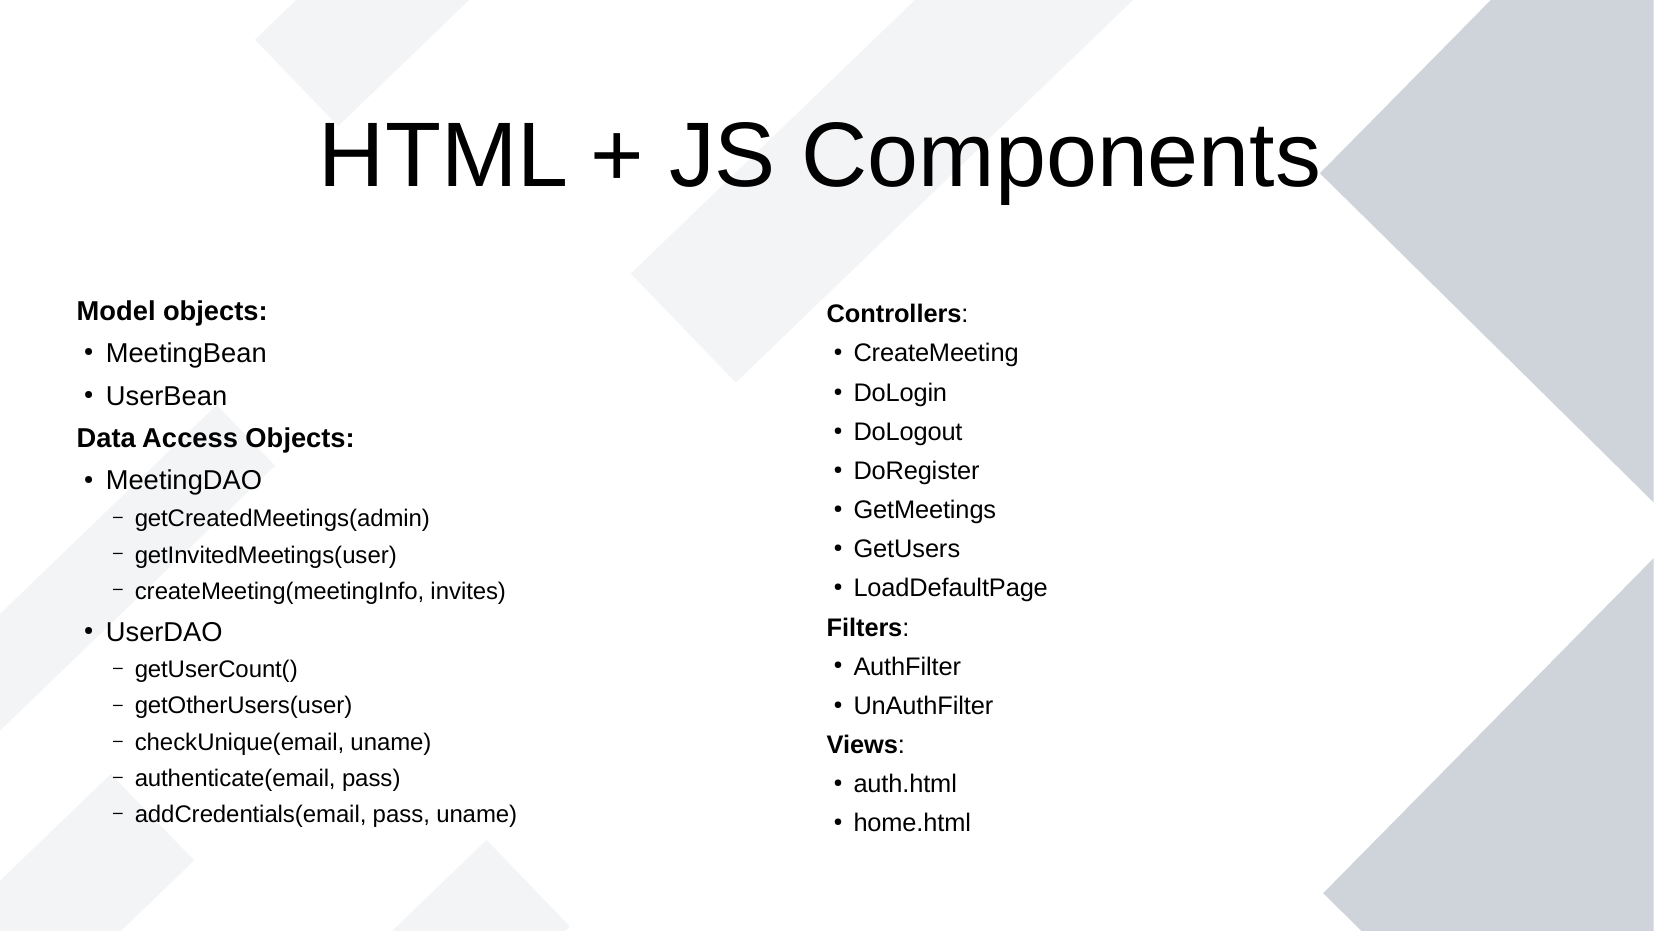

# HTML + JS Components
Model objects:
MeetingBean
UserBean
Data Access Objects:
MeetingDAO
getCreatedMeetings(admin)
getInvitedMeetings(user)
createMeeting(meetingInfo, invites)
UserDAO
getUserCount()
getOtherUsers(user)
checkUnique(email, uname)
authenticate(email, pass)
addCredentials(email, pass, uname)
Controllers:
CreateMeeting
DoLogin
DoLogout
DoRegister
GetMeetings
GetUsers
LoadDefaultPage
Filters:
AuthFilter
UnAuthFilter
Views:
auth.html
home.html